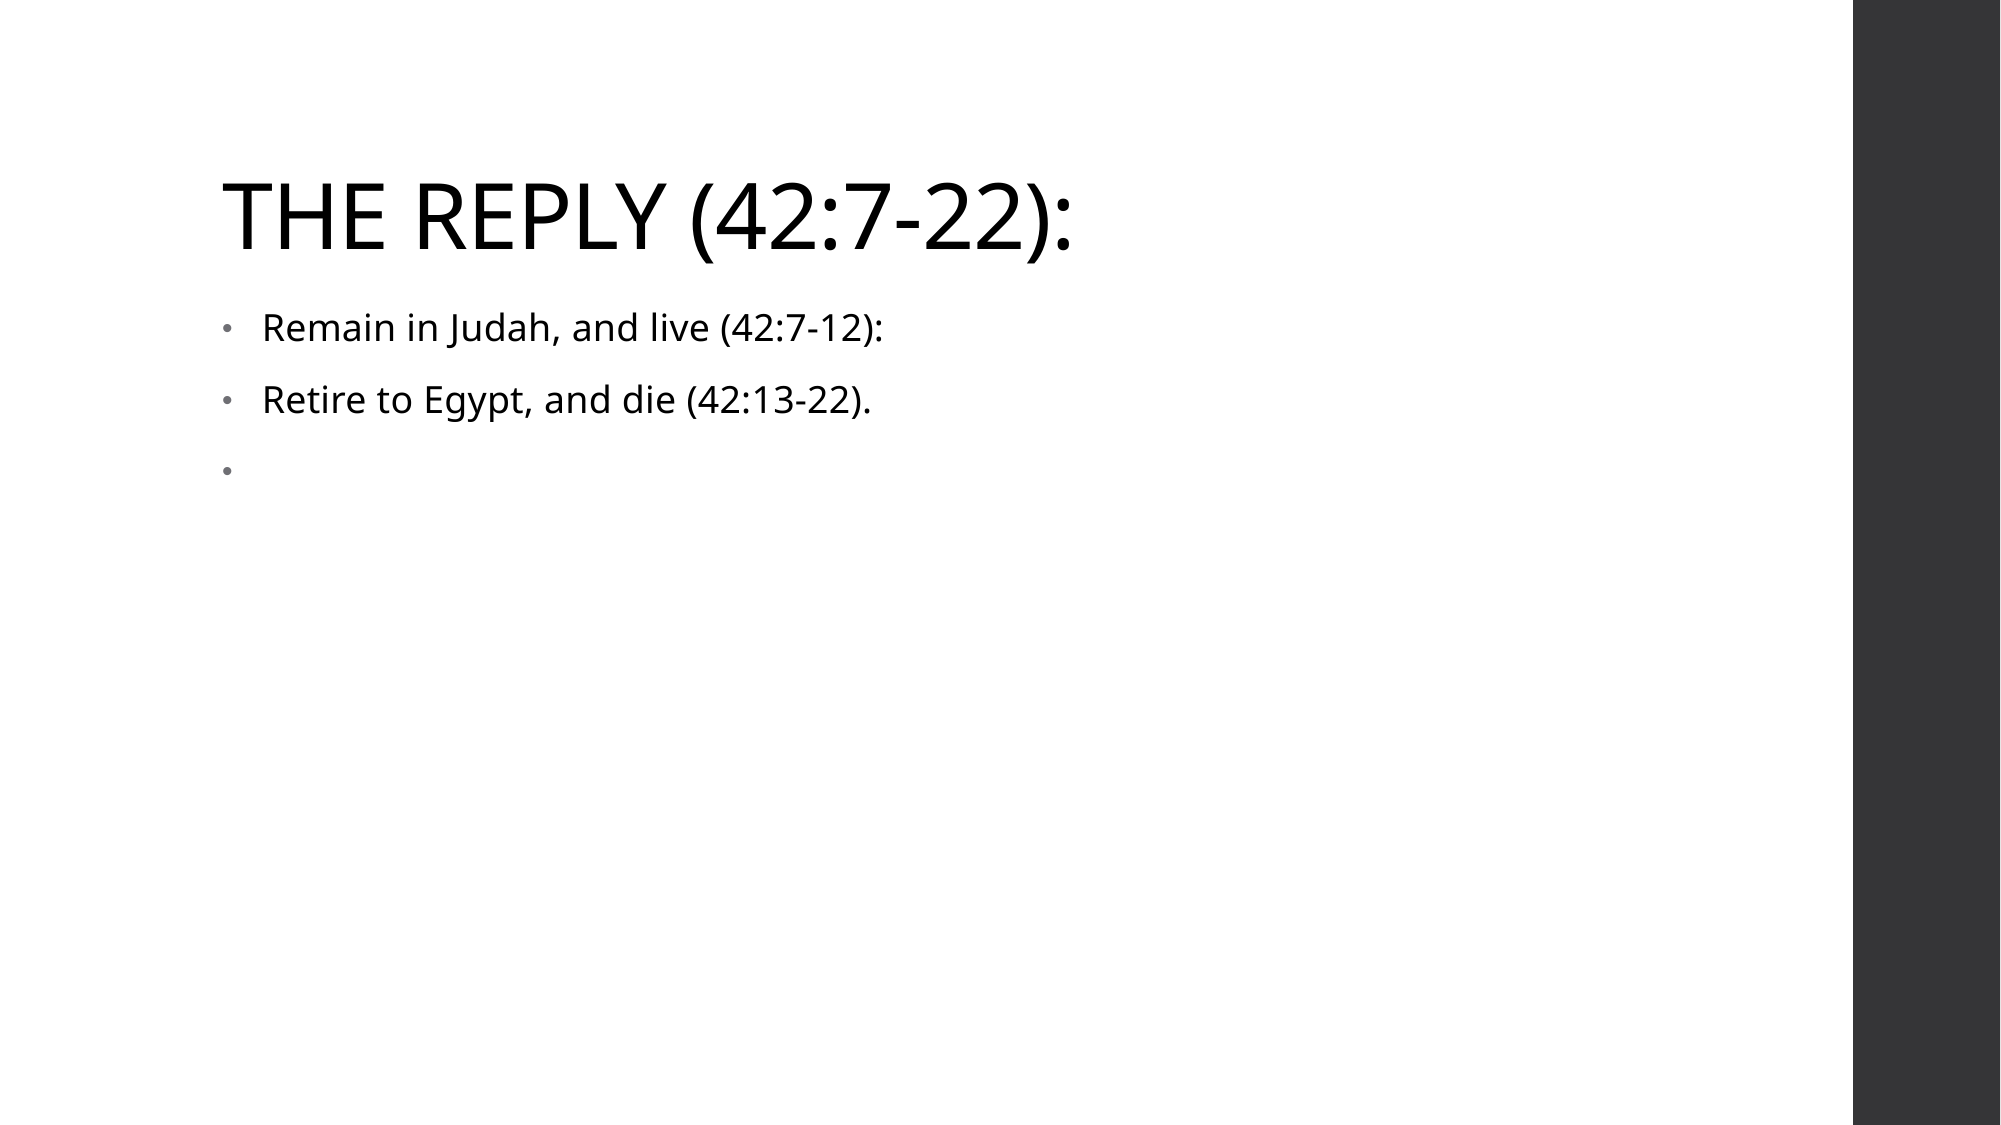

# THE REPLY (42:7-22):
 Remain in Judah, and live (42:7-12):
 Retire to Egypt, and die (42:13-22).